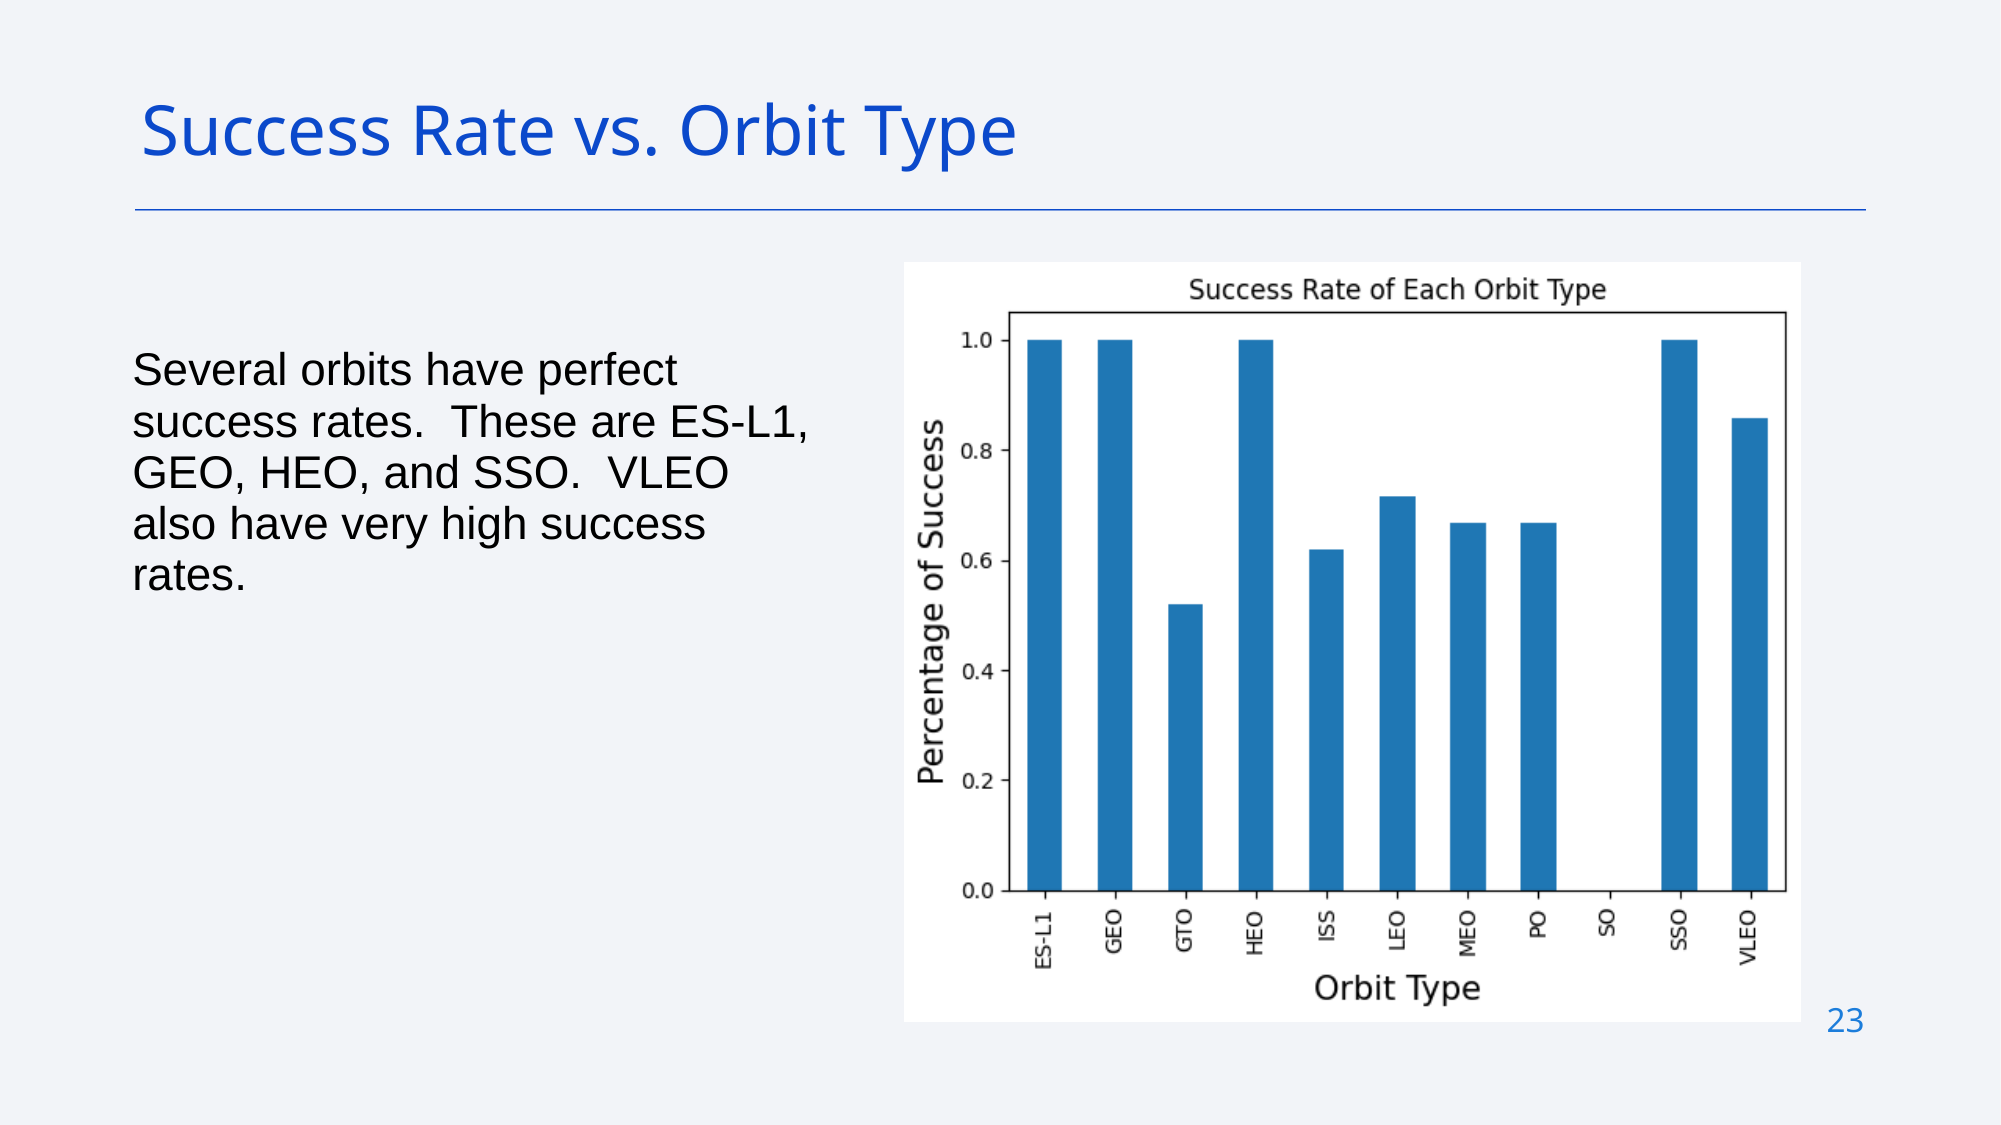

Success Rate vs. Orbit Type
Several orbits have perfect success rates. These are ES-L1, GEO, HEO, and SSO. VLEO also have very high success rates.
23